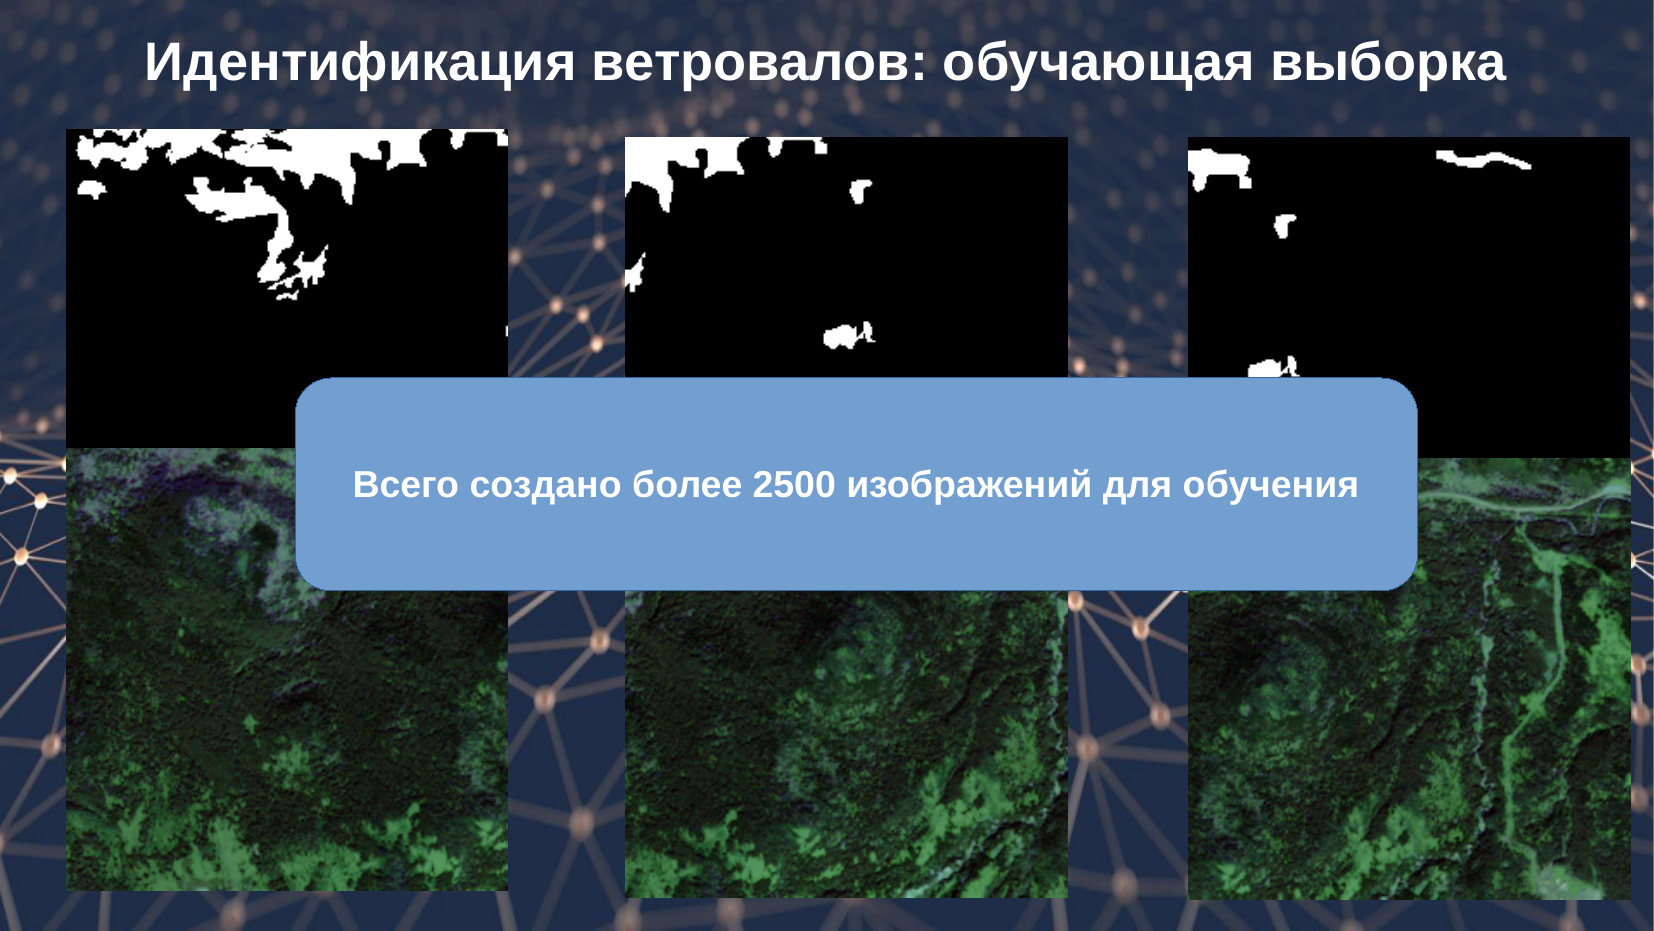

Идентификация ветровалов: обучающая выборка
Всего создано более 2500 изображений для обучения